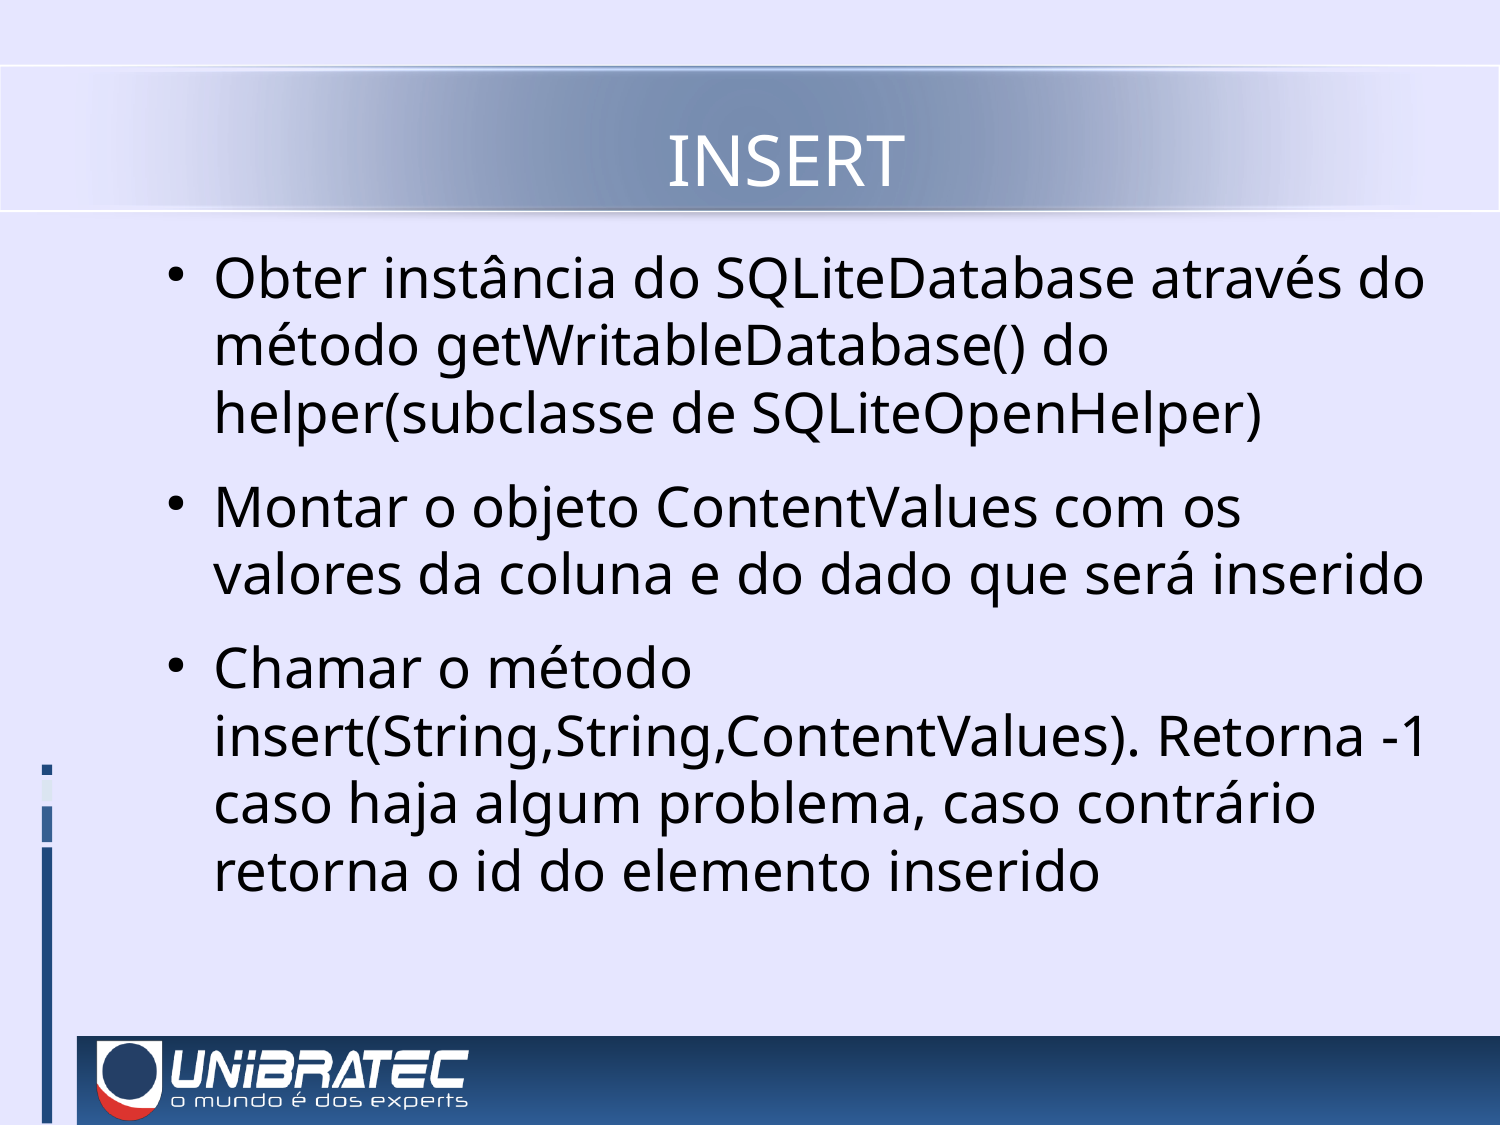

# INSERT
Obter instância do SQLiteDatabase através do método getWritableDatabase() do helper(subclasse de SQLiteOpenHelper)
Montar o objeto ContentValues com os valores da coluna e do dado que será inserido
Chamar o método insert(String,String,ContentValues). Retorna -1 caso haja algum problema, caso contrário retorna o id do elemento inserido